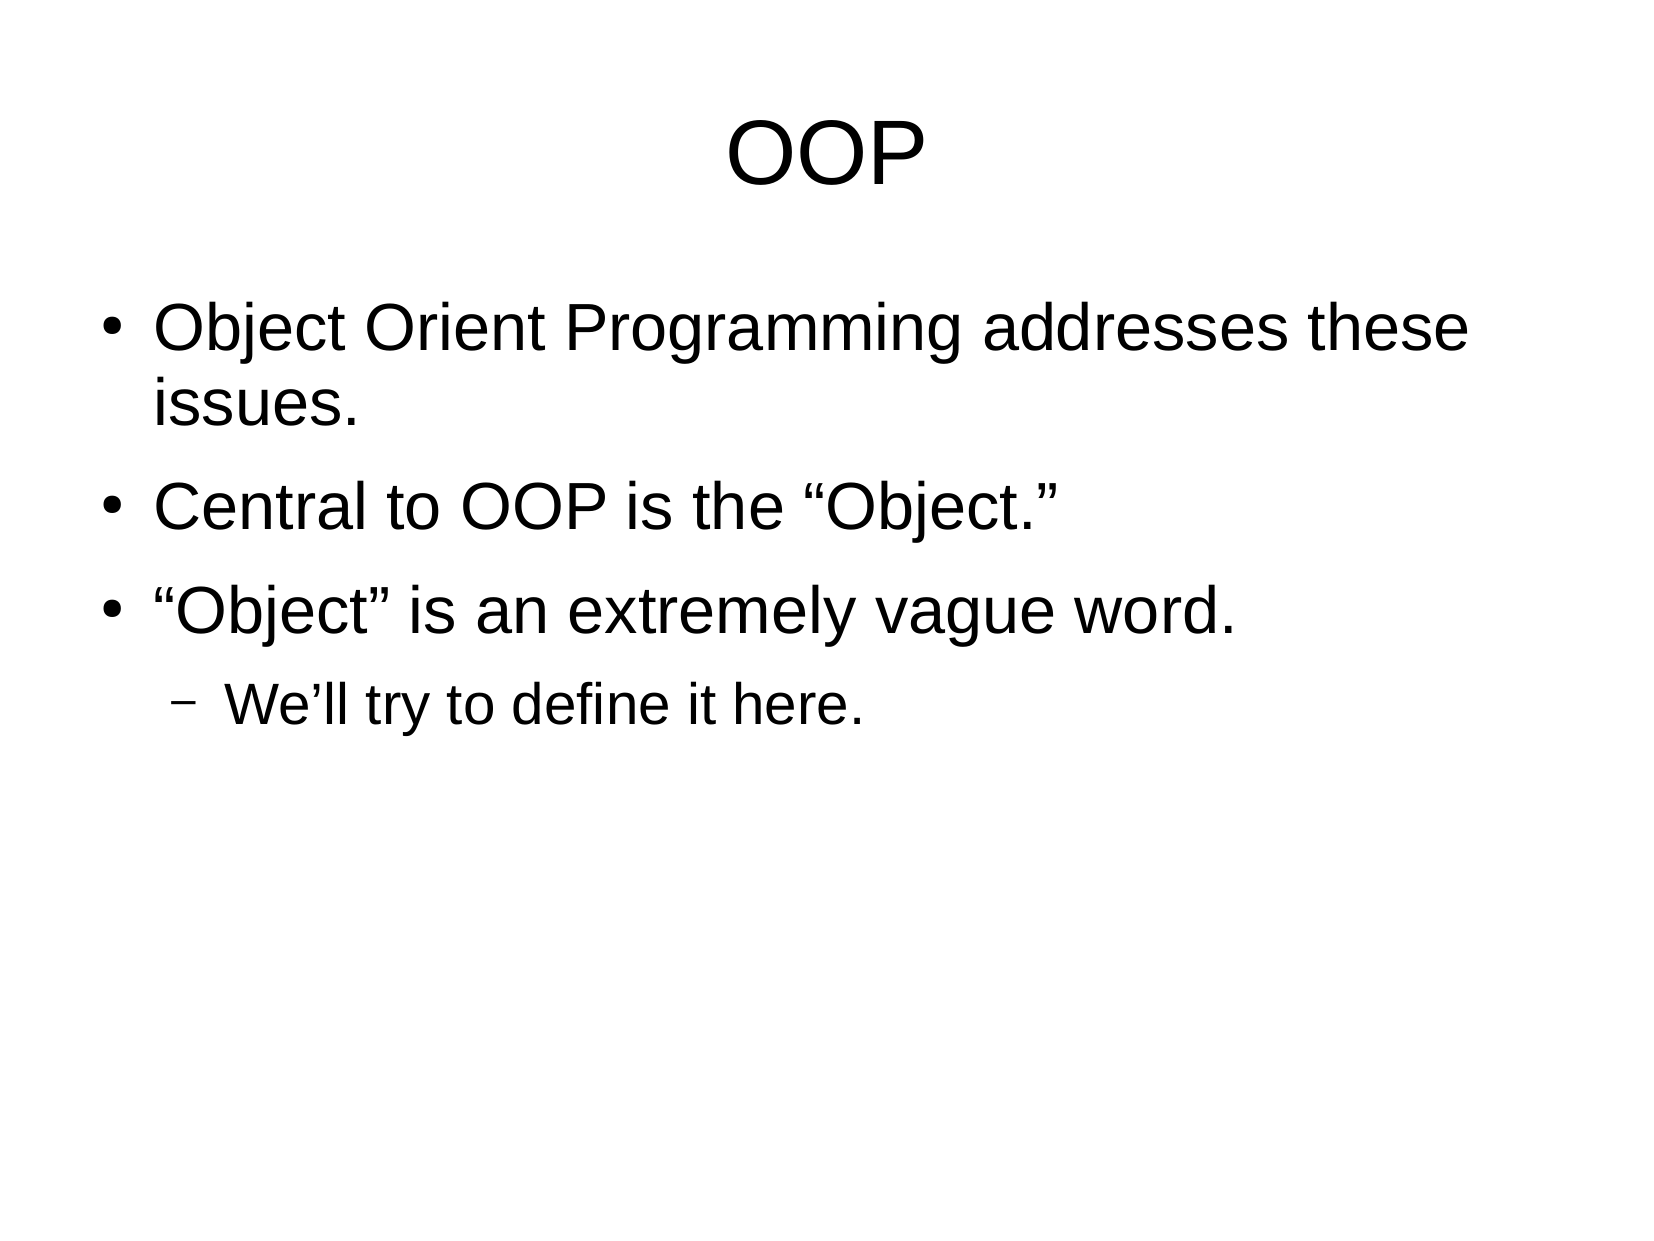

# OOP
Object Orient Programming addresses these issues.
Central to OOP is the “Object.”
“Object” is an extremely vague word.
We’ll try to define it here.